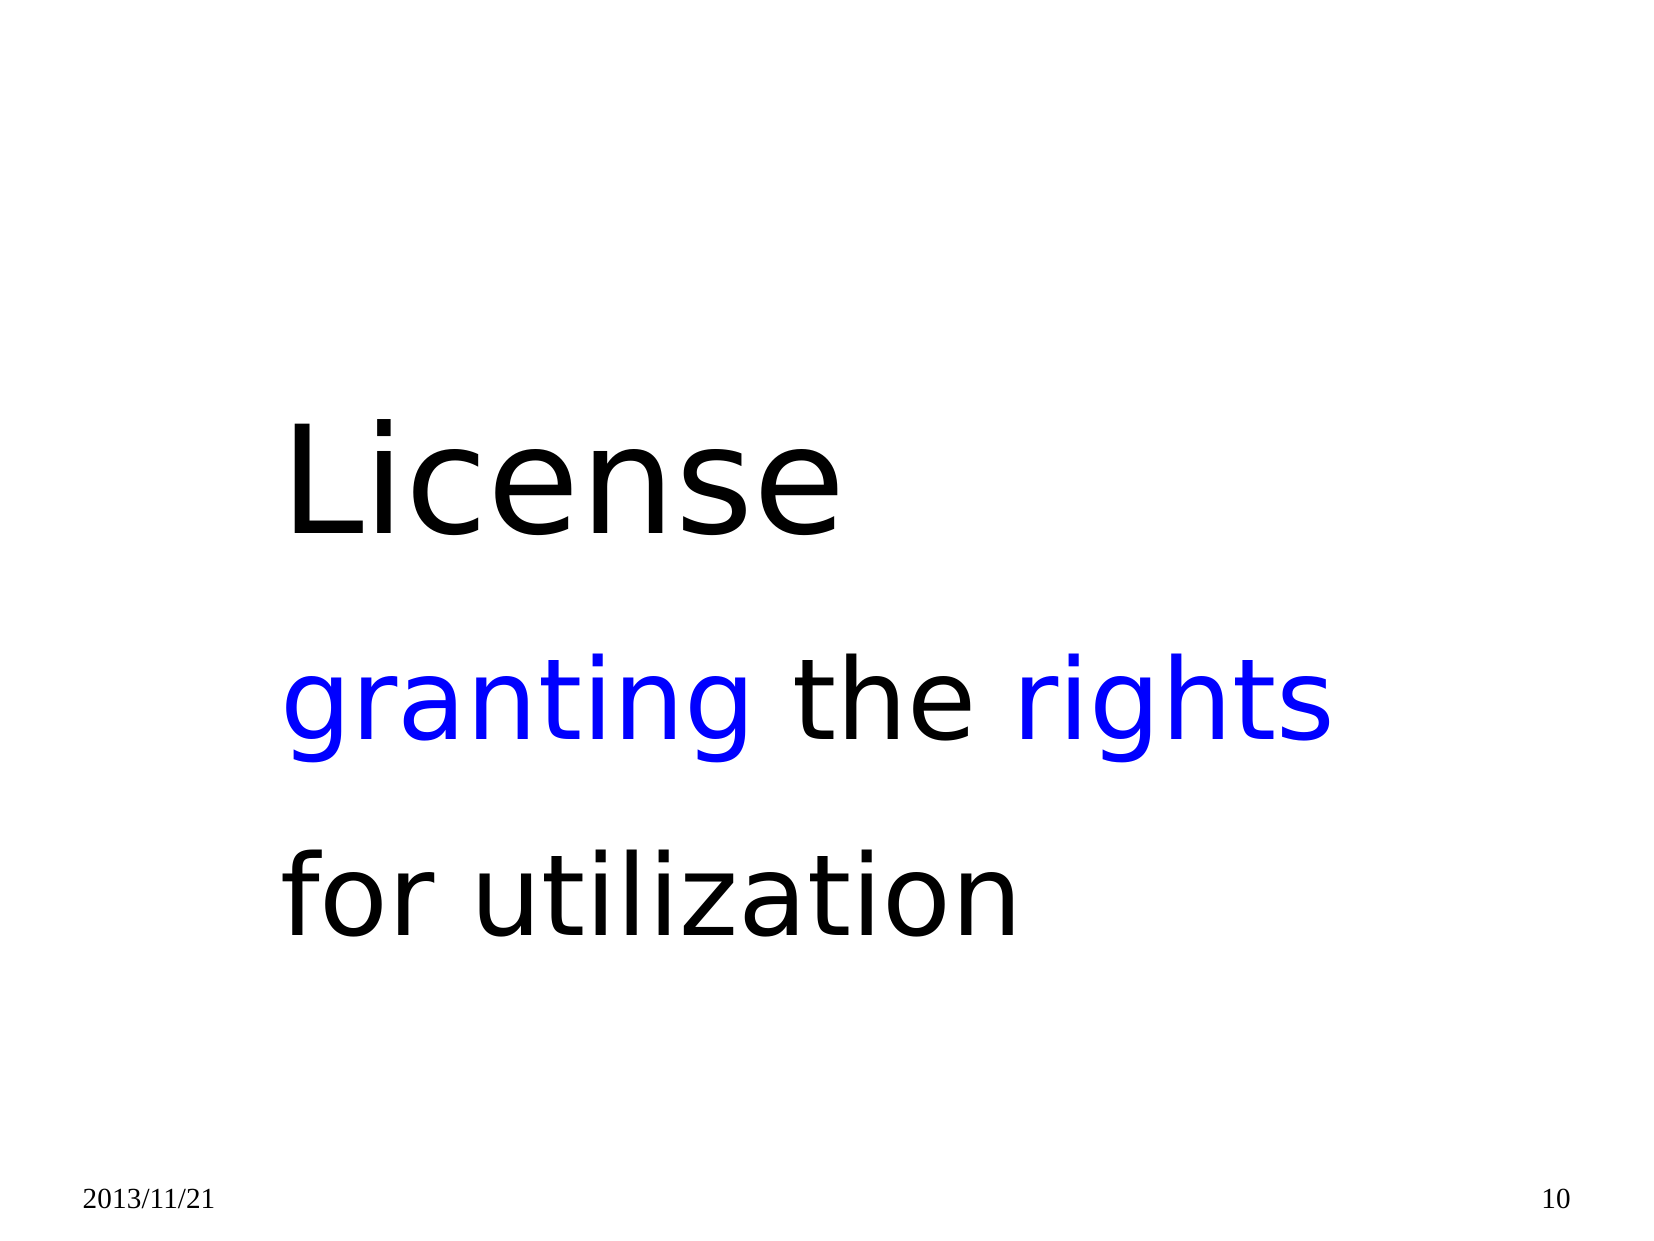

License
granting the rights for utilization
2013/11/21
10